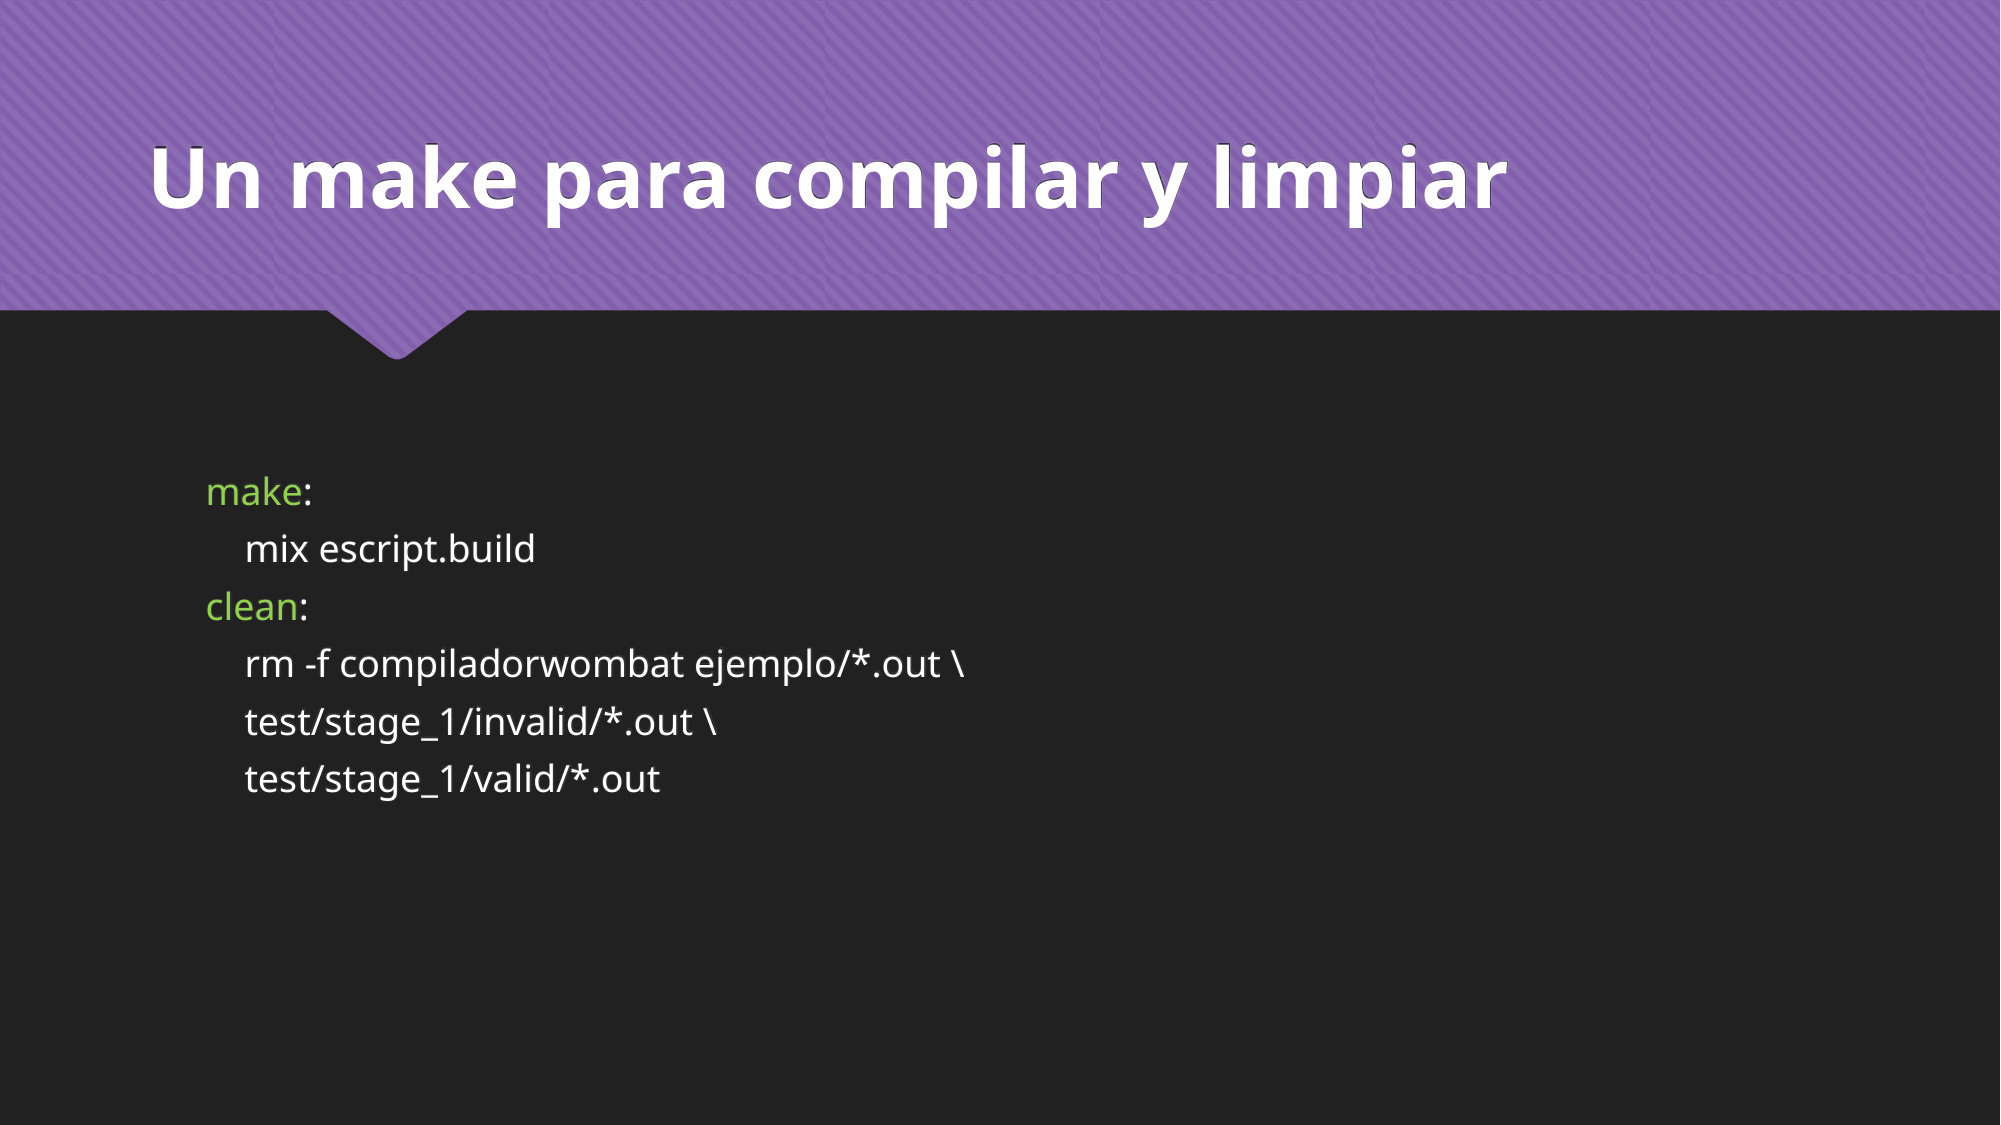

# Un make para compilar y limpiar
make:
    mix escript.build
clean:
    rm -f compiladorwombat ejemplo/*.out \
    test/stage_1/invalid/*.out \
    test/stage_1/valid/*.out